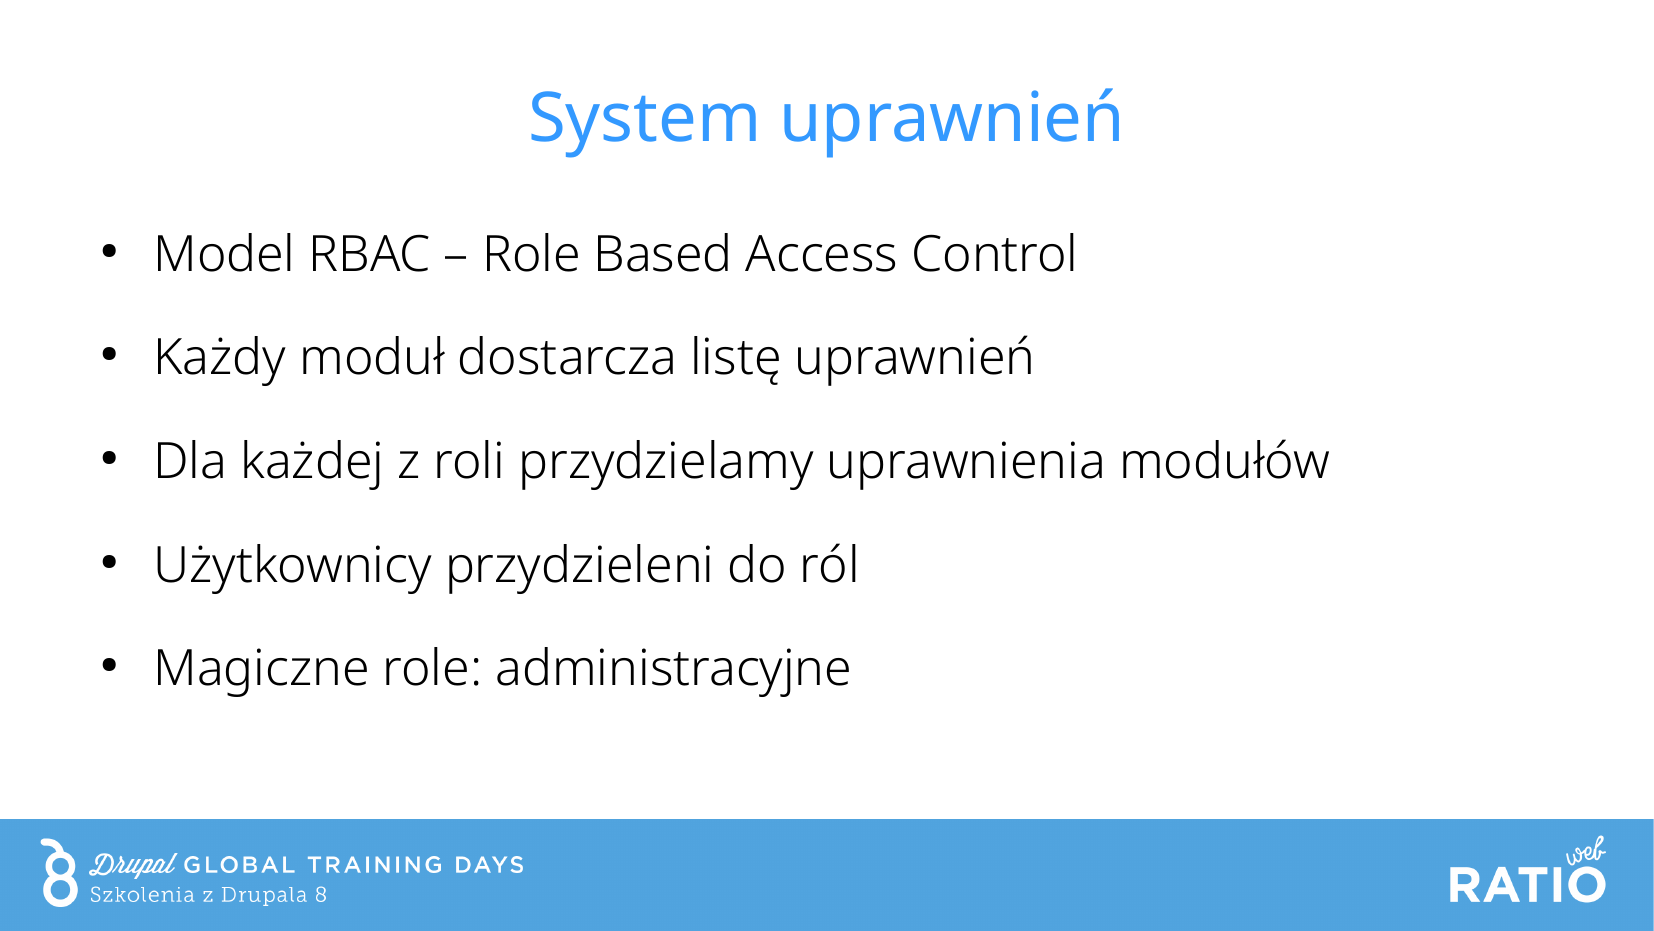

# System uprawnień
Model RBAC – Role Based Access Control
Każdy moduł dostarcza listę uprawnień
Dla każdej z roli przydzielamy uprawnienia modułów
Użytkownicy przydzieleni do ról
Magiczne role: administracyjne